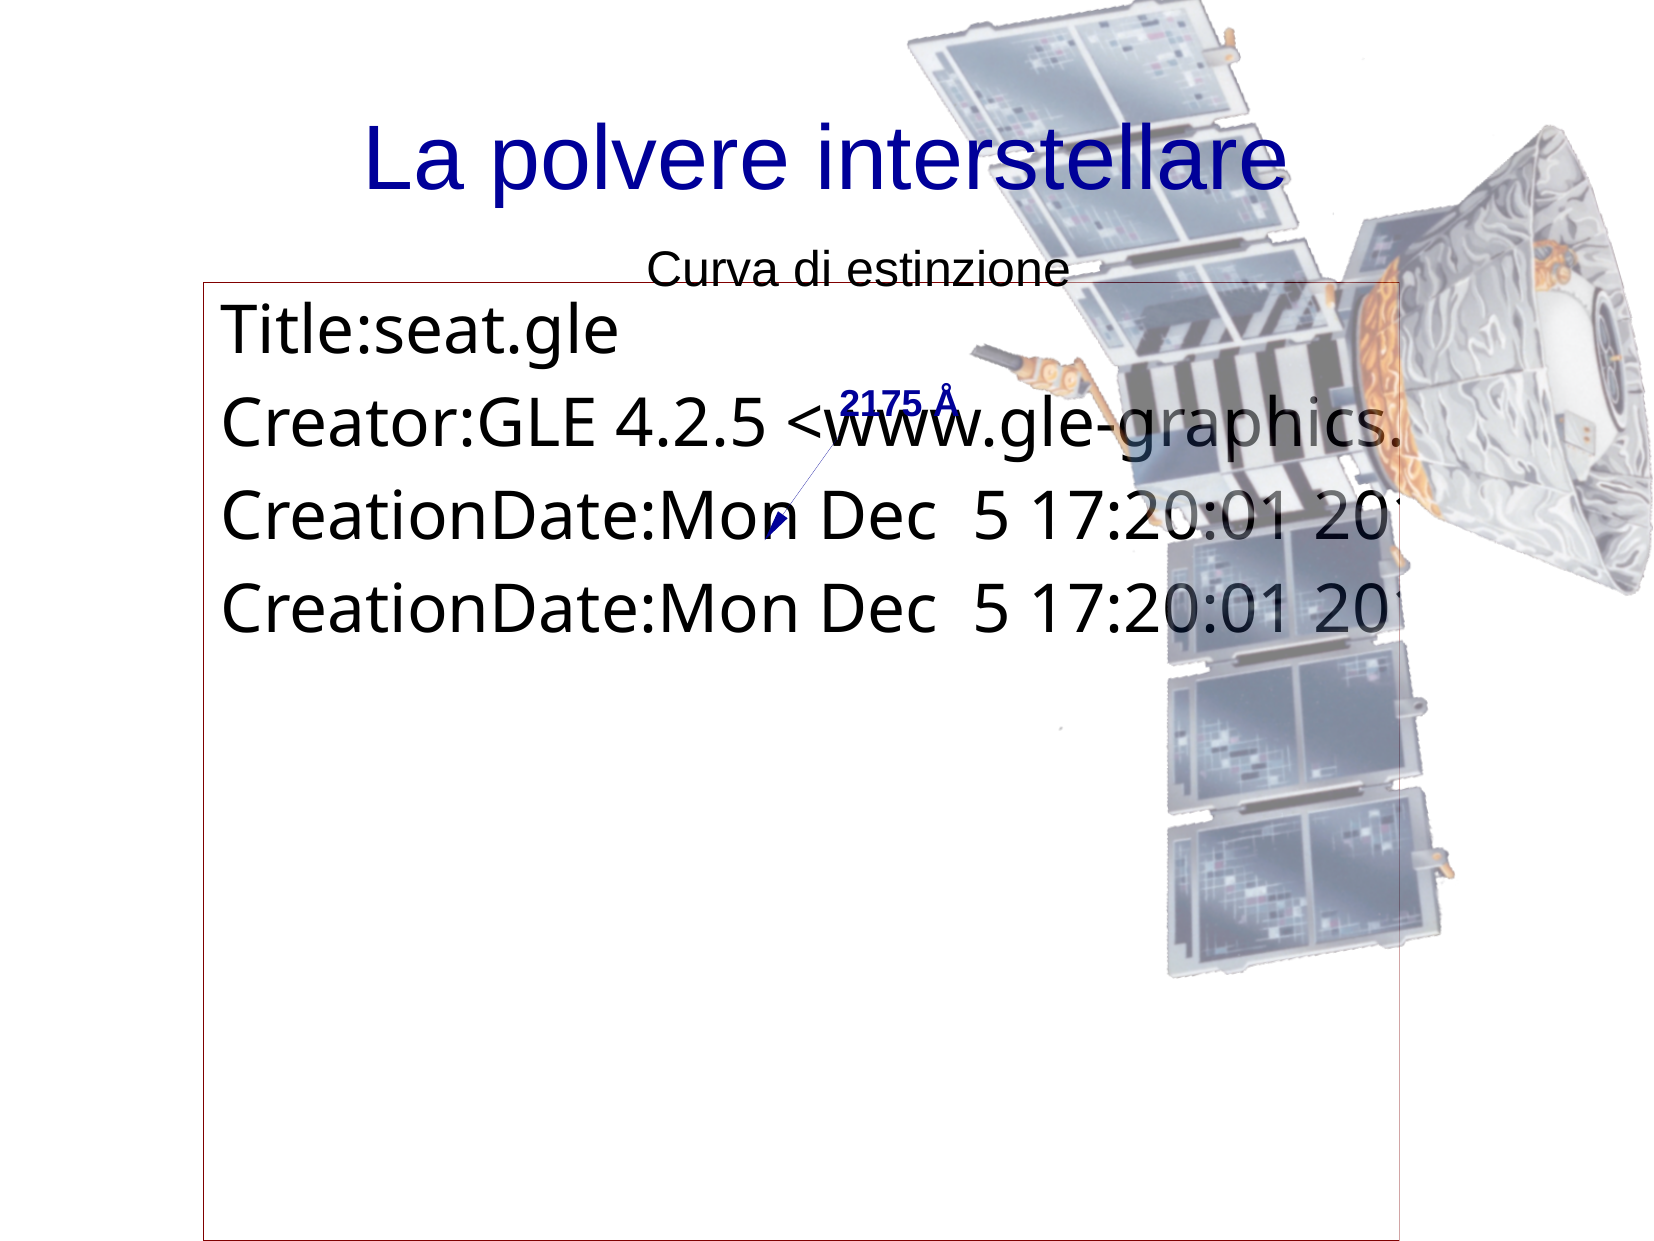

# La polvere interstellare
Curva di estinzione
2175 Å